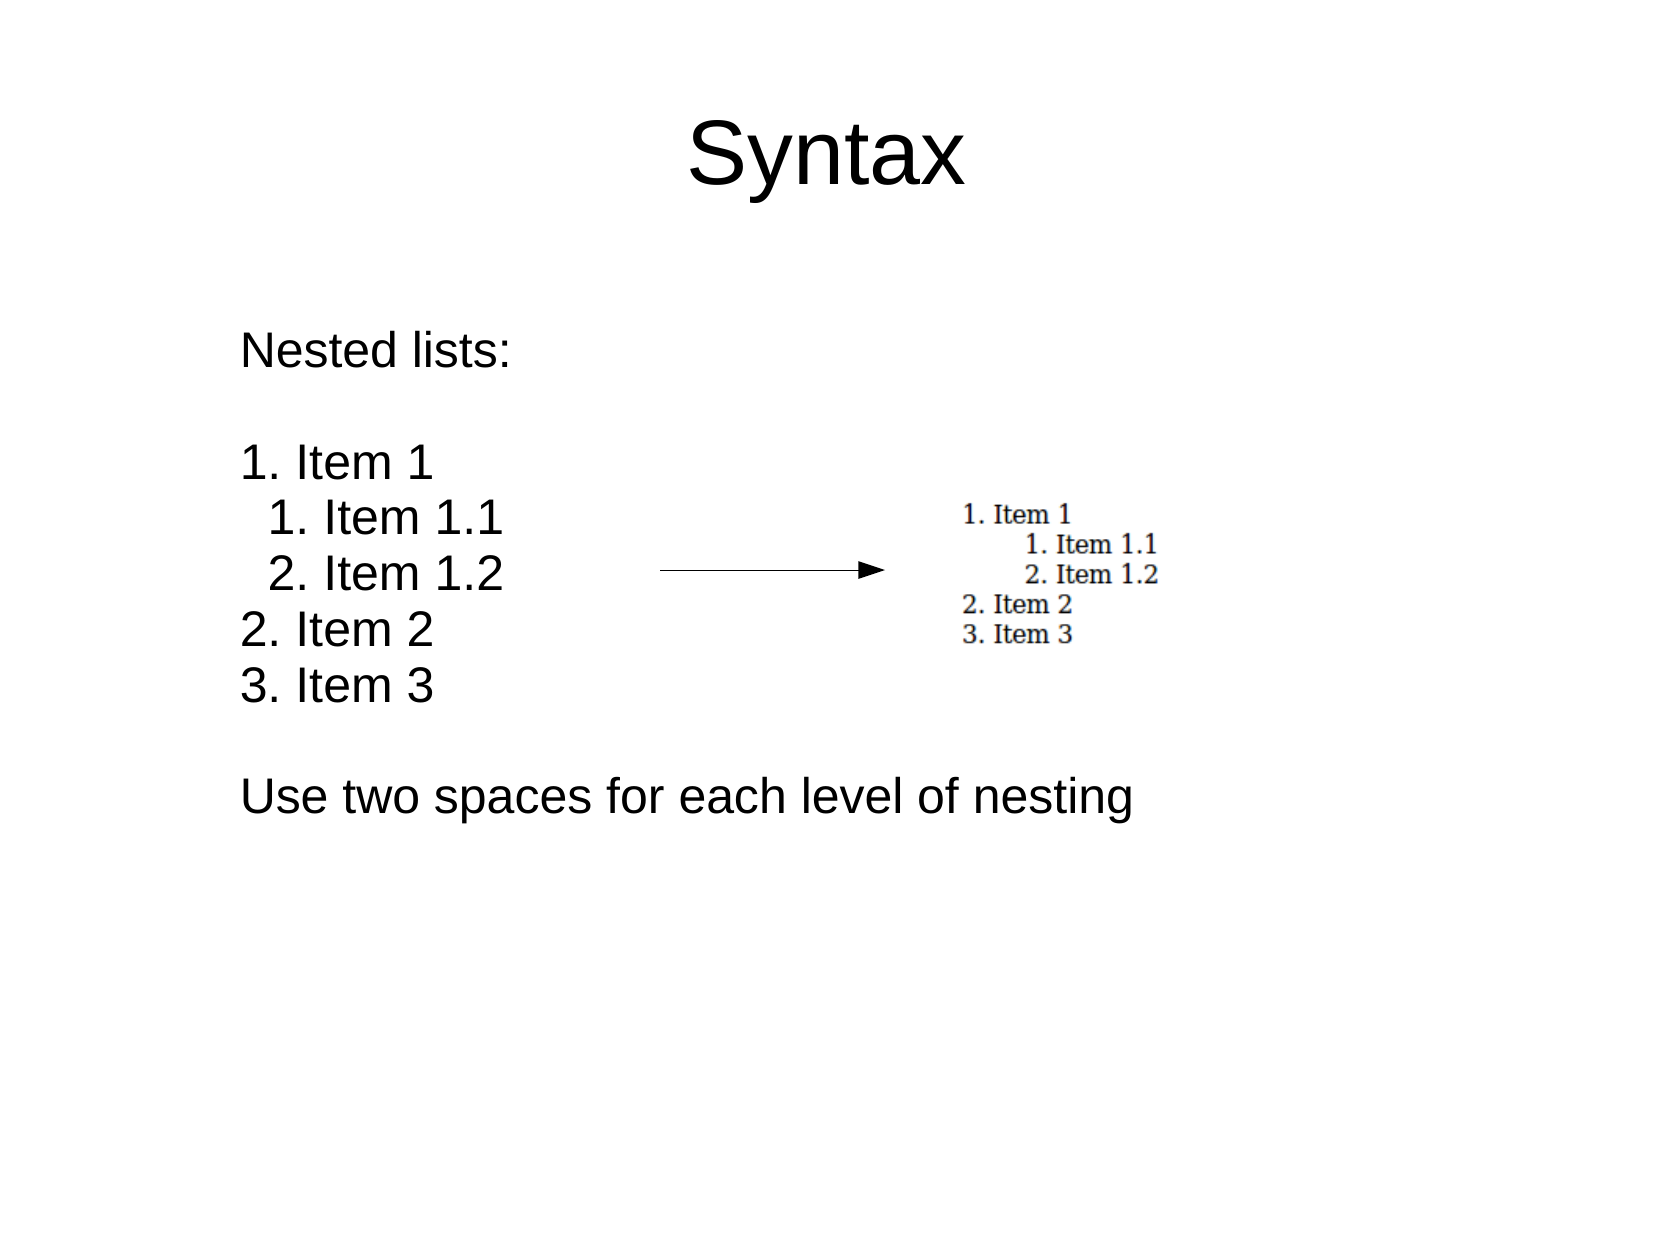

# Syntax
Nested lists:
1. Item 1
 1. Item 1.1
 2. Item 1.2
2. Item 2
3. Item 3
Use two spaces for each level of nesting